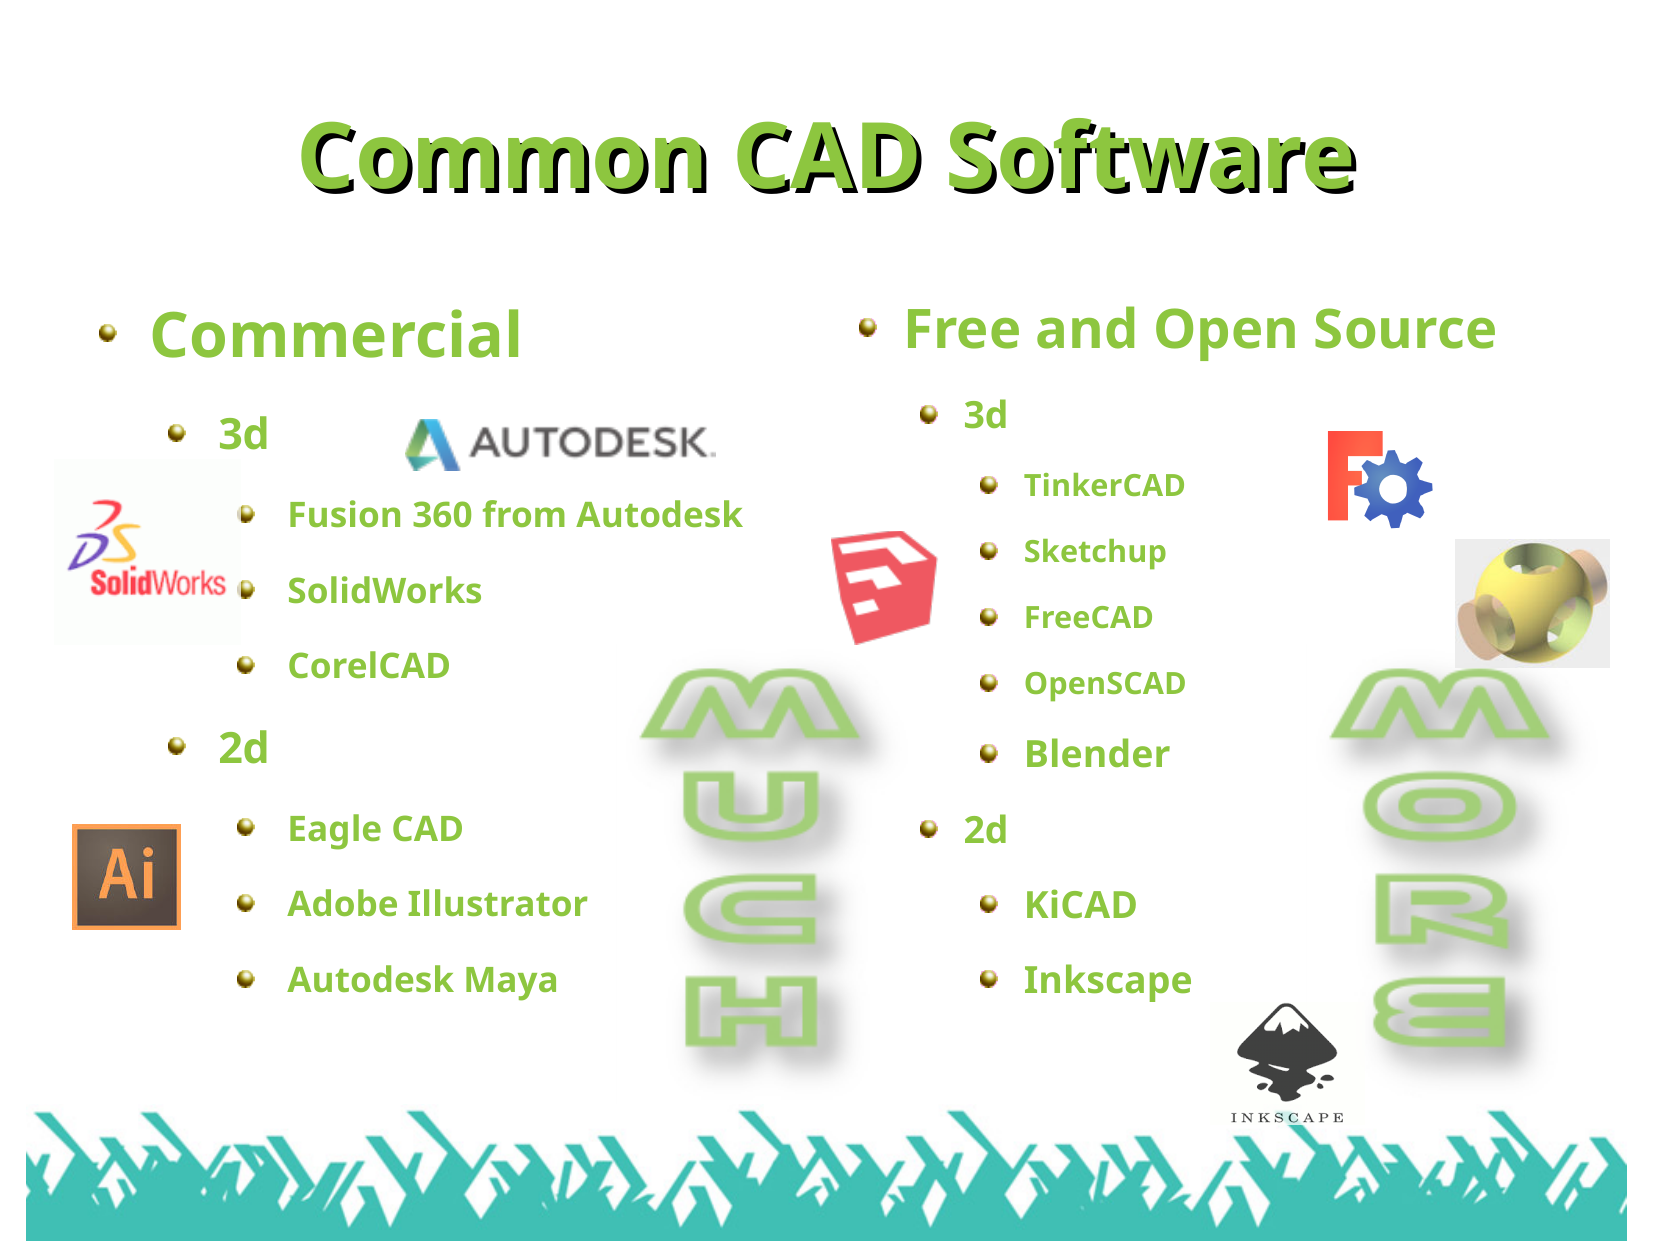

# Common CAD Software
Commercial
3d
Fusion 360 from Autodesk
SolidWorks
CorelCAD
2d
Eagle CAD
Adobe Illustrator
Autodesk Maya
Free and Open Source
3d
TinkerCAD
Sketchup
FreeCAD
OpenSCAD
Blender
2d
KiCAD
Inkscape